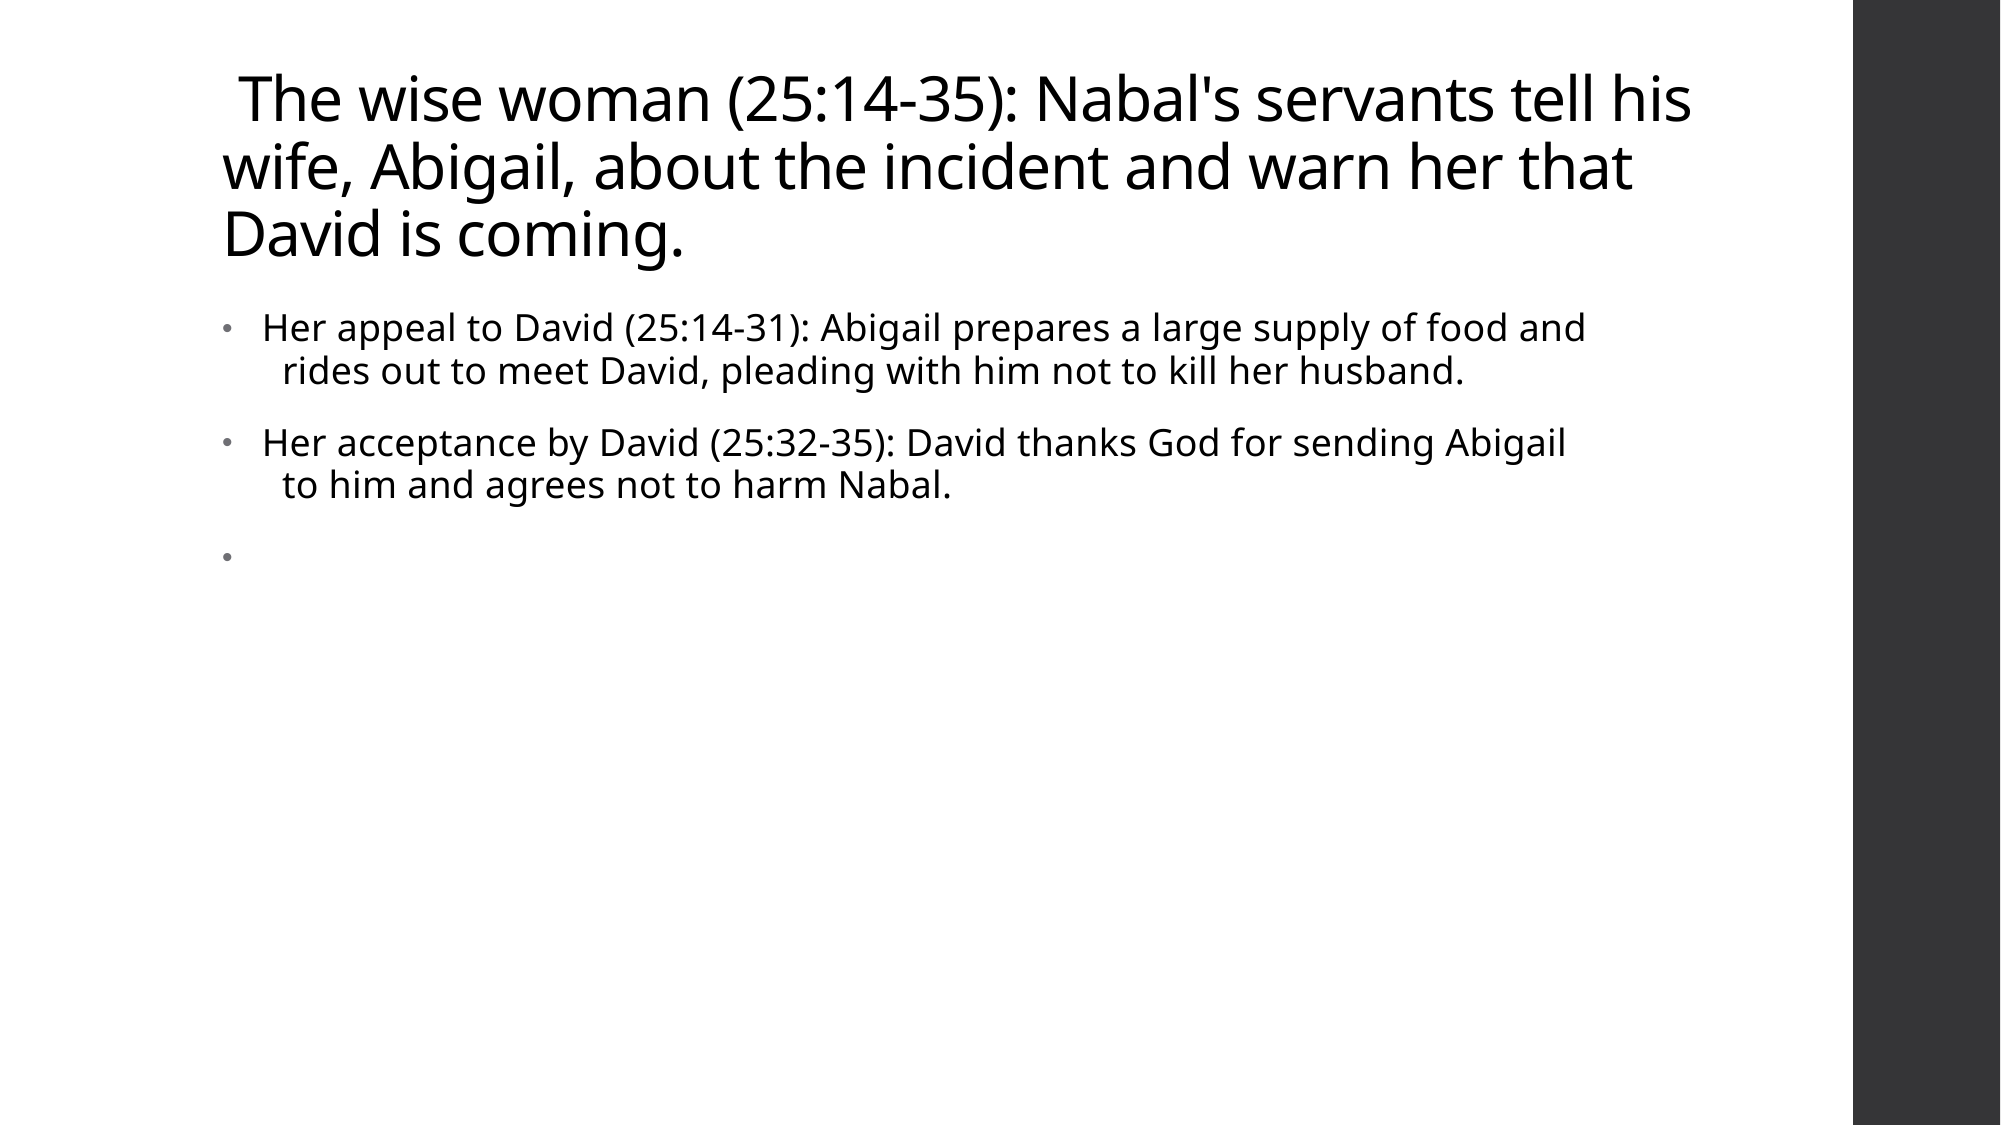

# The wise woman (25:14-35): Nabal's servants tell his wife, Abigail, about the incident and warn her that David is coming.
 Her appeal to David (25:14-31): Abigail prepares a large supply of food and rides out to meet David, pleading with him not to kill her husband.
 Her acceptance by David (25:32-35): David thanks God for sending Abigail to him and agrees not to harm Nabal.